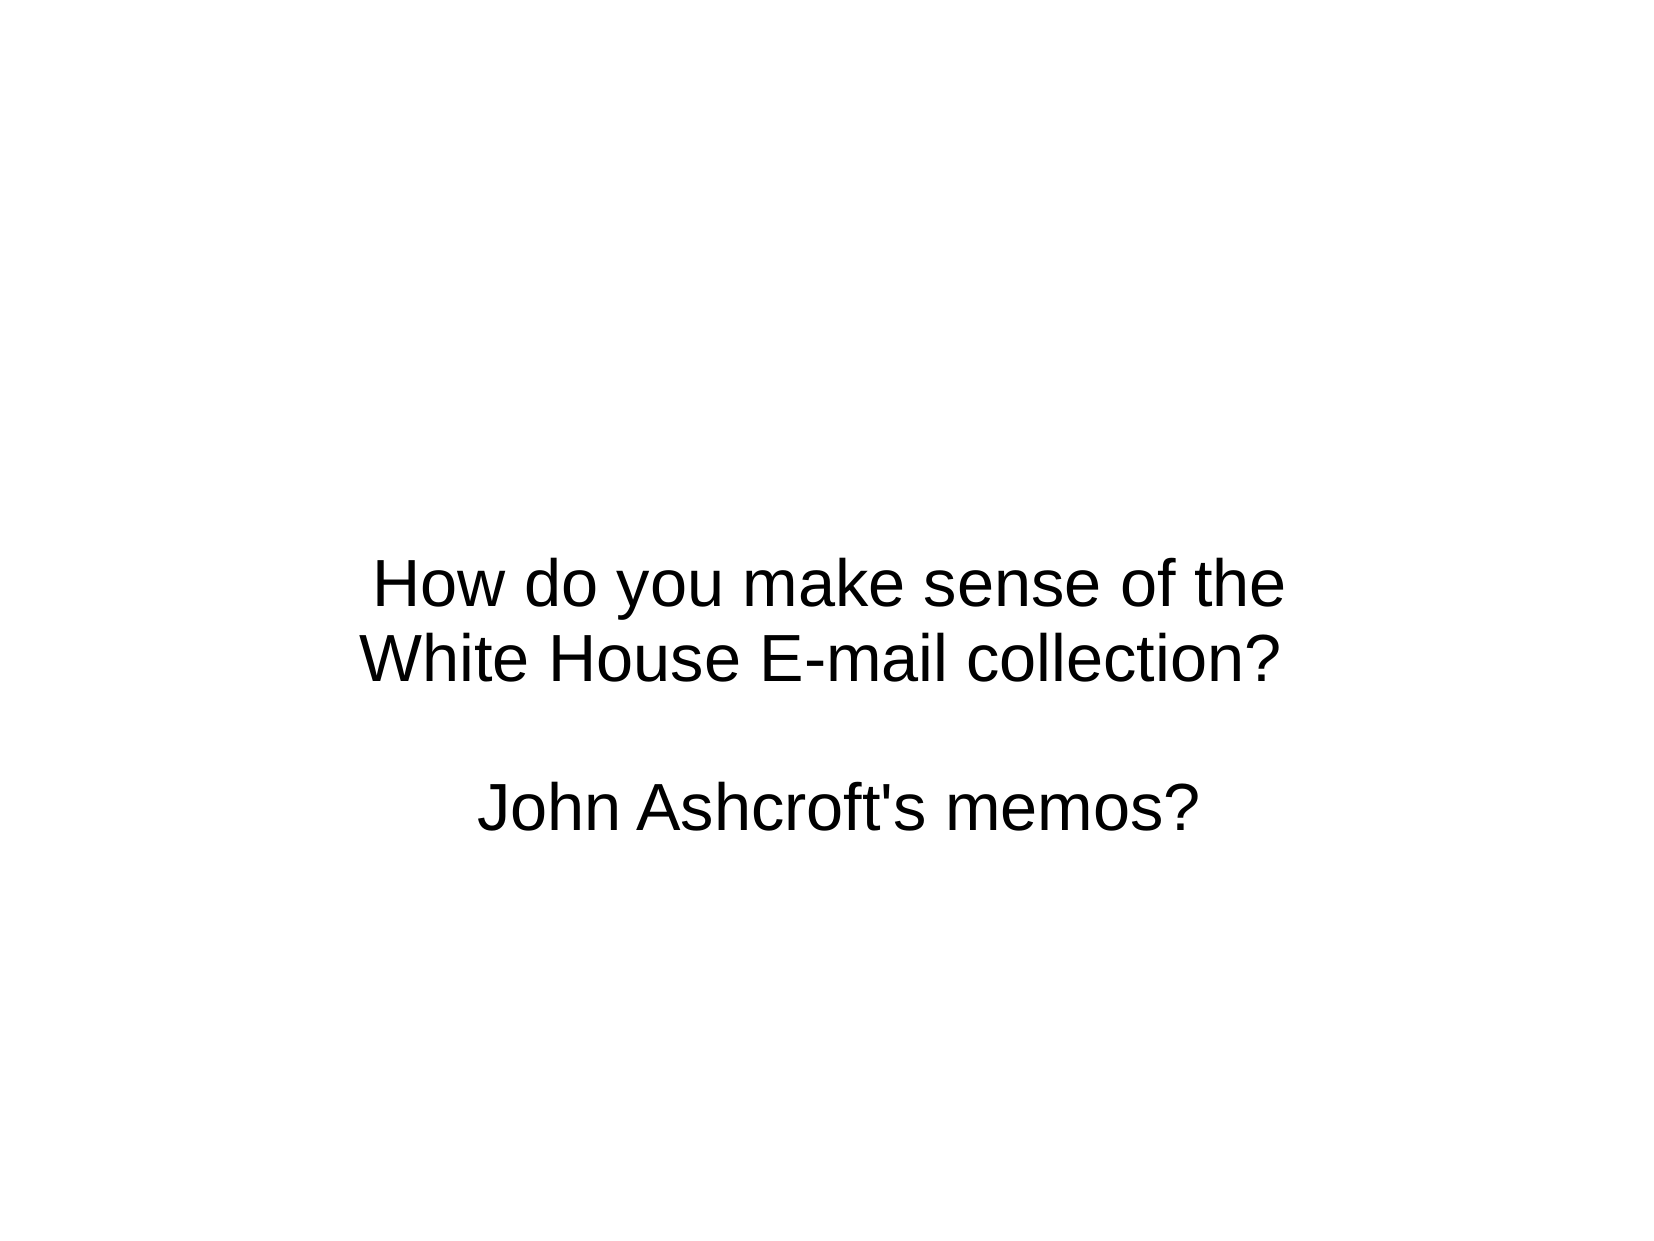

#
How do you make sense of the
White House E-mail collection?
John Ashcroft's memos?